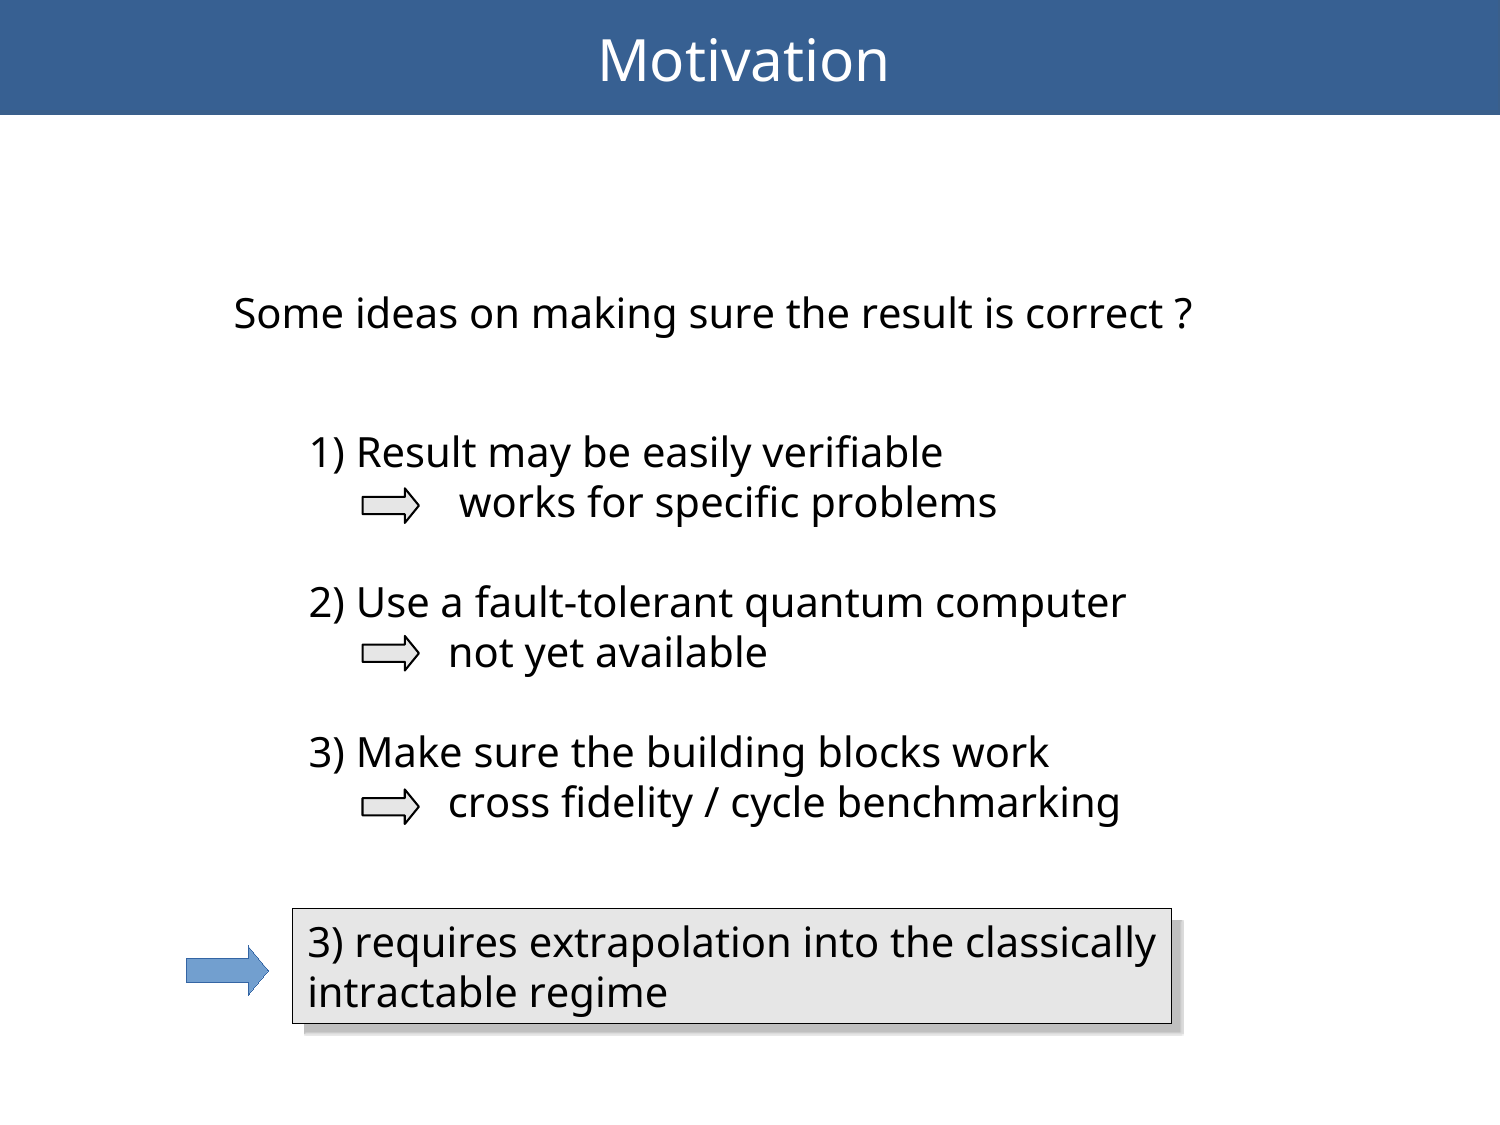

Motivation
Some ideas on making sure the result is correct ?
1) Result may be easily verifiable
 works for specific problems
2) Use a fault-tolerant quantum computer
	 not yet available
3) Make sure the building blocks work
	 cross fidelity / cycle benchmarking
3) requires extrapolation into the classically
intractable regime